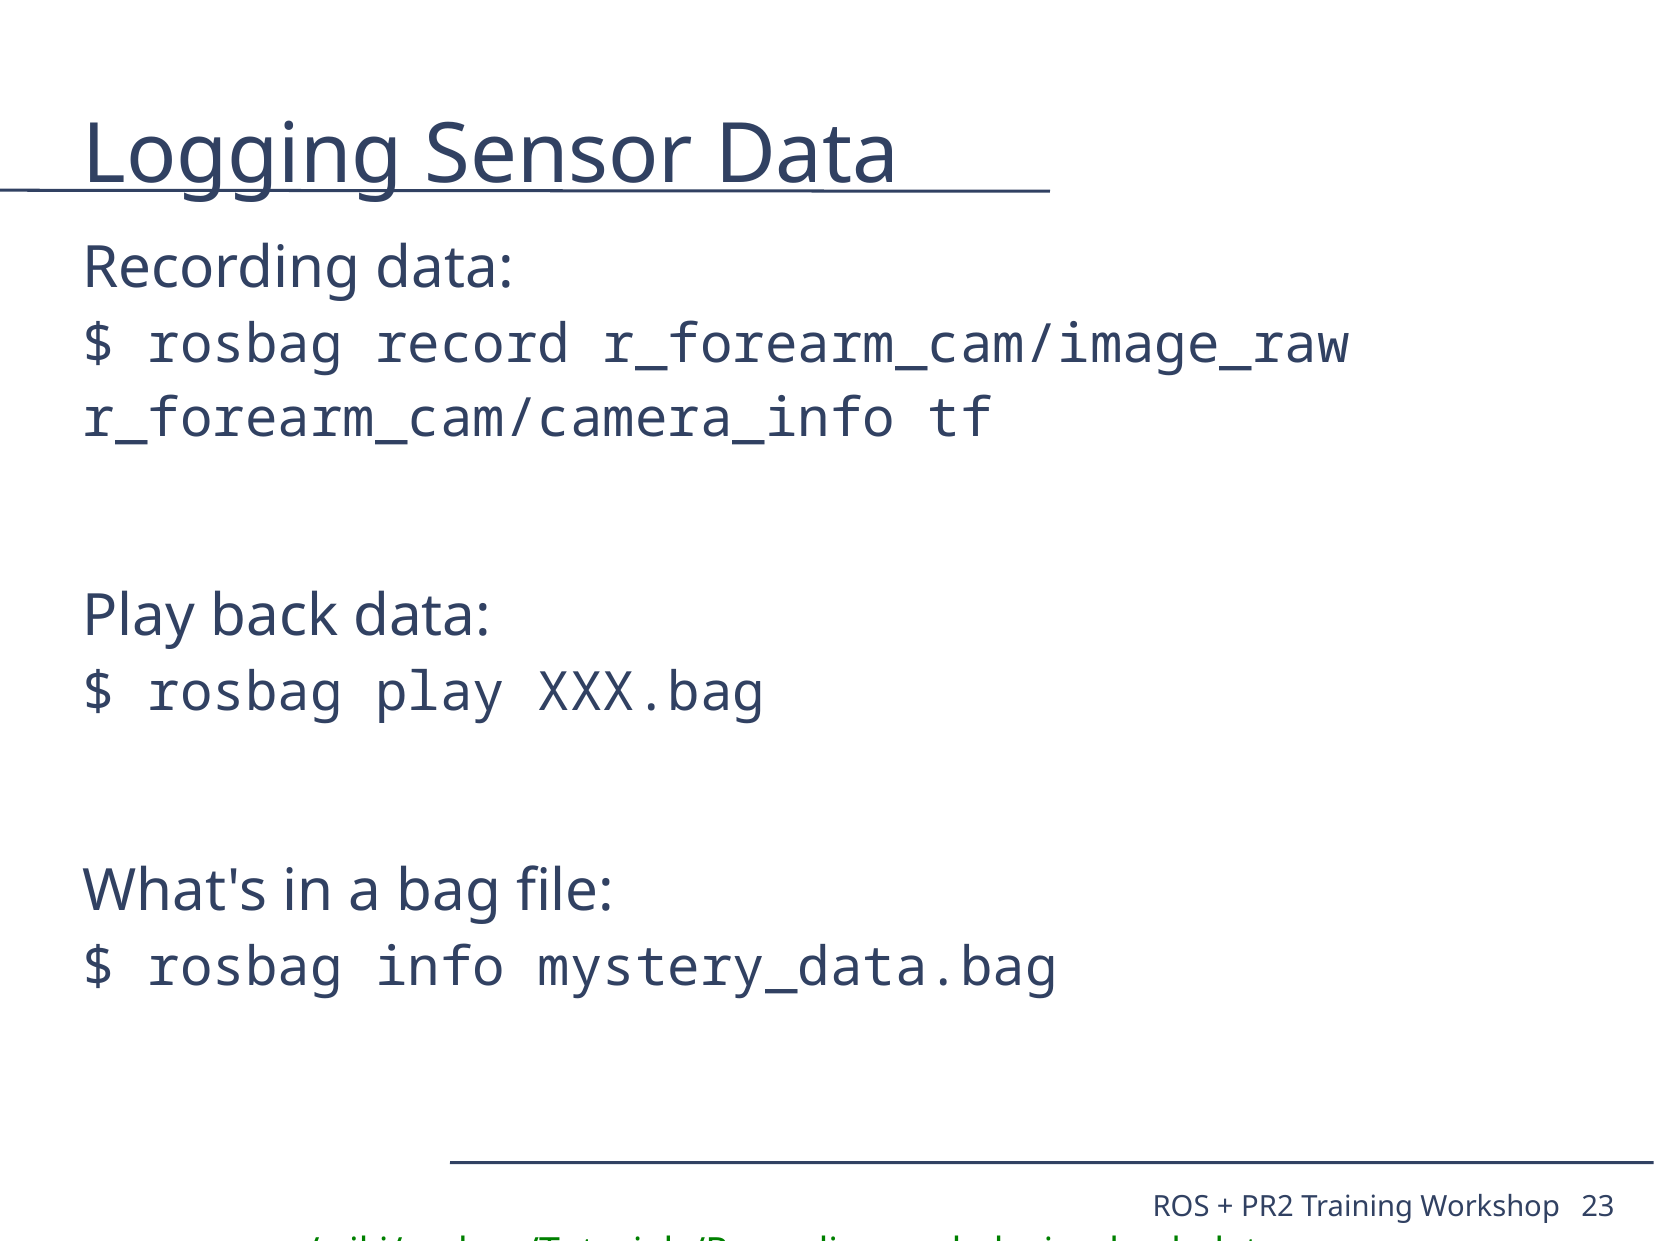

# Logging Sensor Data
Recording data:
$ rosbag record r_forearm_cam/image_raw r_forearm_cam/camera_info tf
Play back data:
$ rosbag play XXX.bag
What's in a bag file:
$ rosbag info mystery_data.bag
www.ros.org/wiki/rosbag/Tutorials/Recording and playing back data